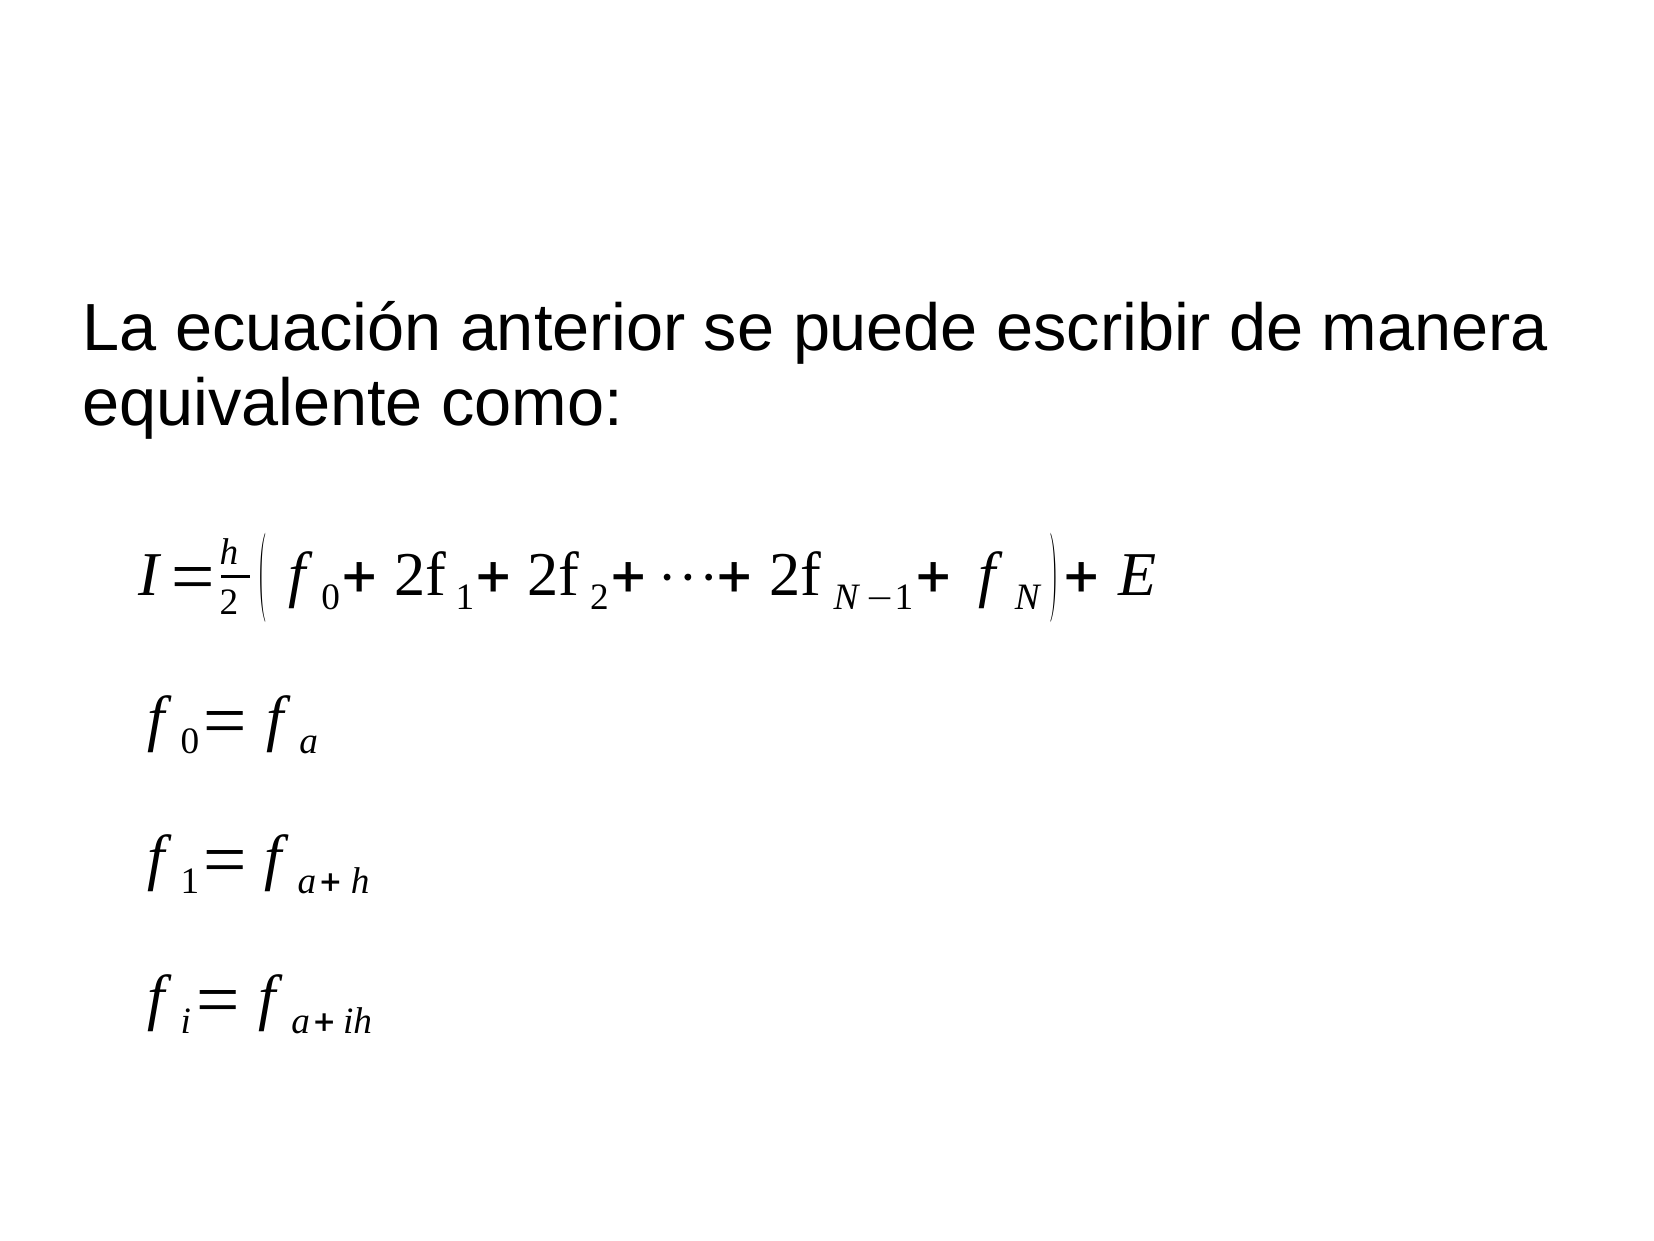

#
La ecuación anterior se puede escribir de manera equivalente como: